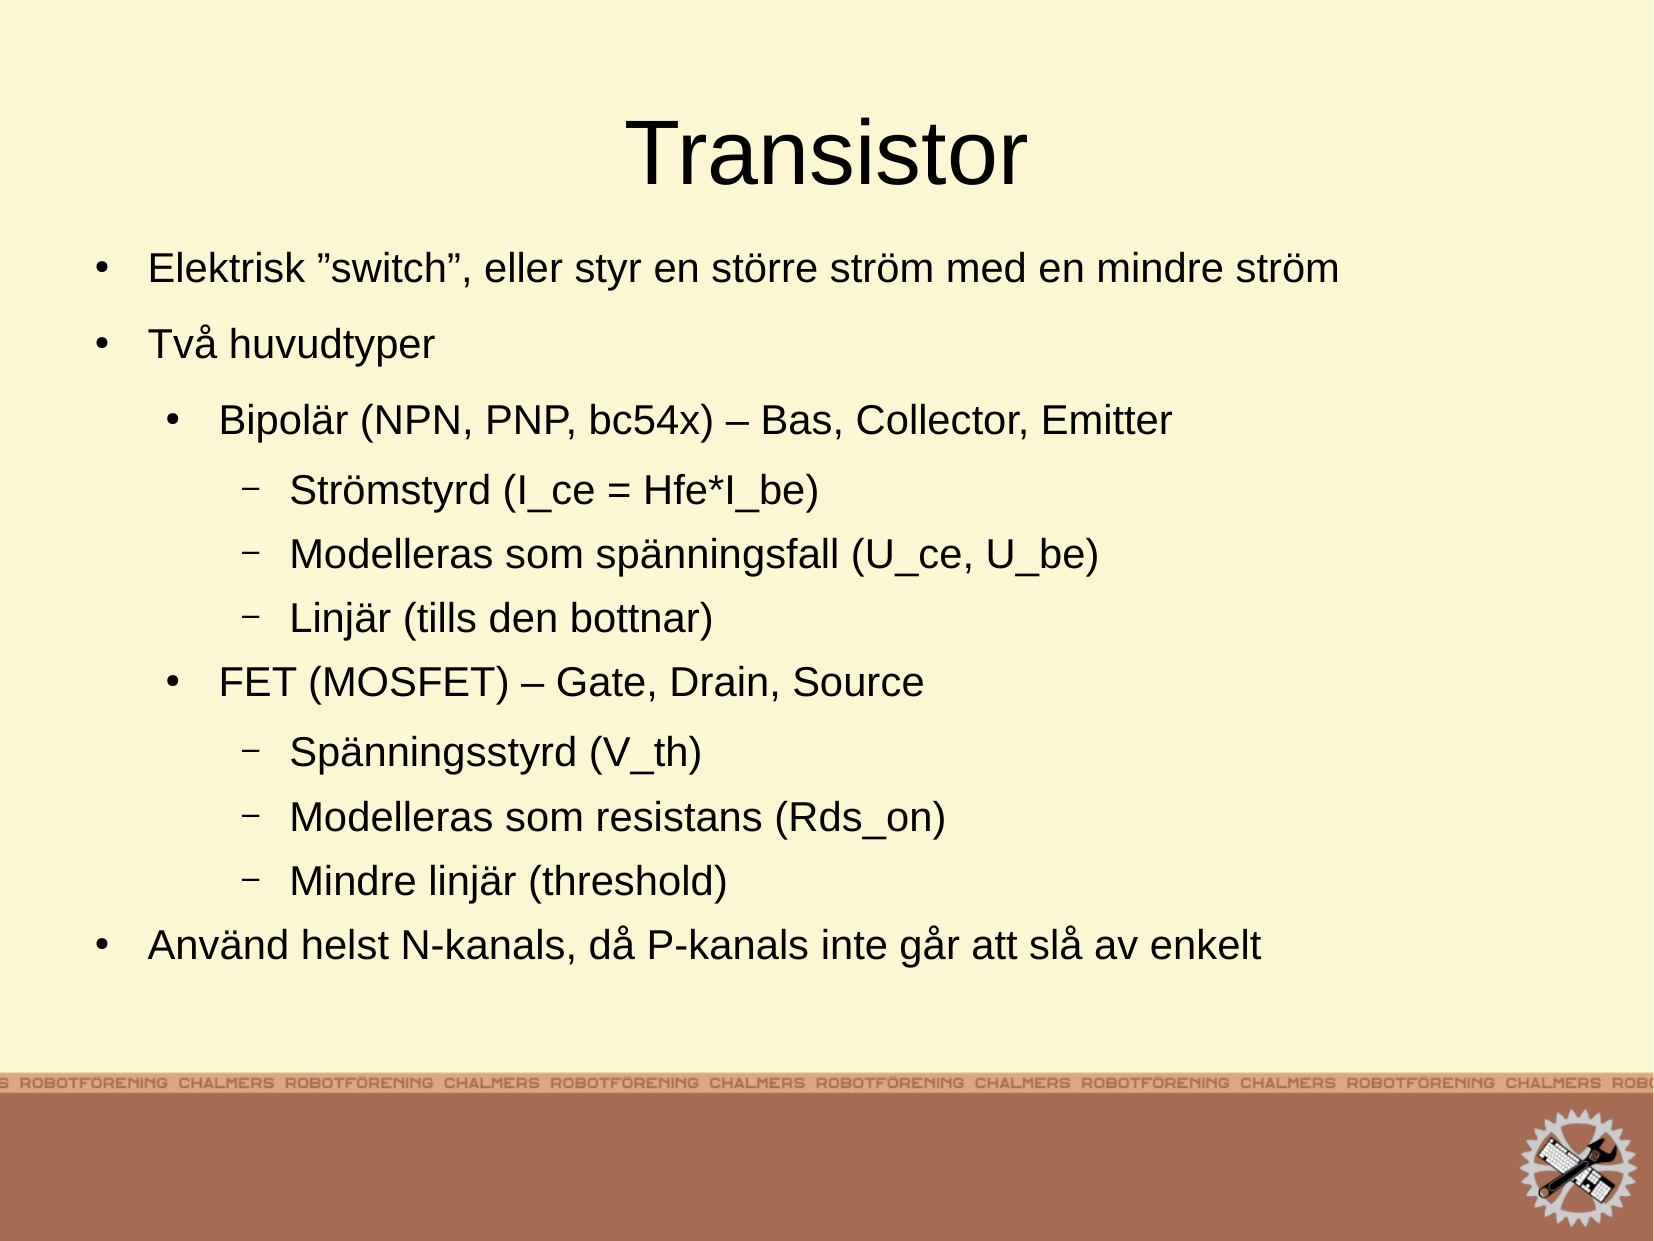

# Transistor
Elektrisk ”switch”, eller styr en större ström med en mindre ström
Två huvudtyper
Bipolär (NPN, PNP, bc54x) – Bas, Collector, Emitter
Strömstyrd (I_ce = Hfe*I_be)
Modelleras som spänningsfall (U_ce, U_be)
Linjär (tills den bottnar)
FET (MOSFET) – Gate, Drain, Source
Spänningsstyrd (V_th)
Modelleras som resistans (Rds_on)
Mindre linjär (threshold)
Använd helst N-kanals, då P-kanals inte går att slå av enkelt